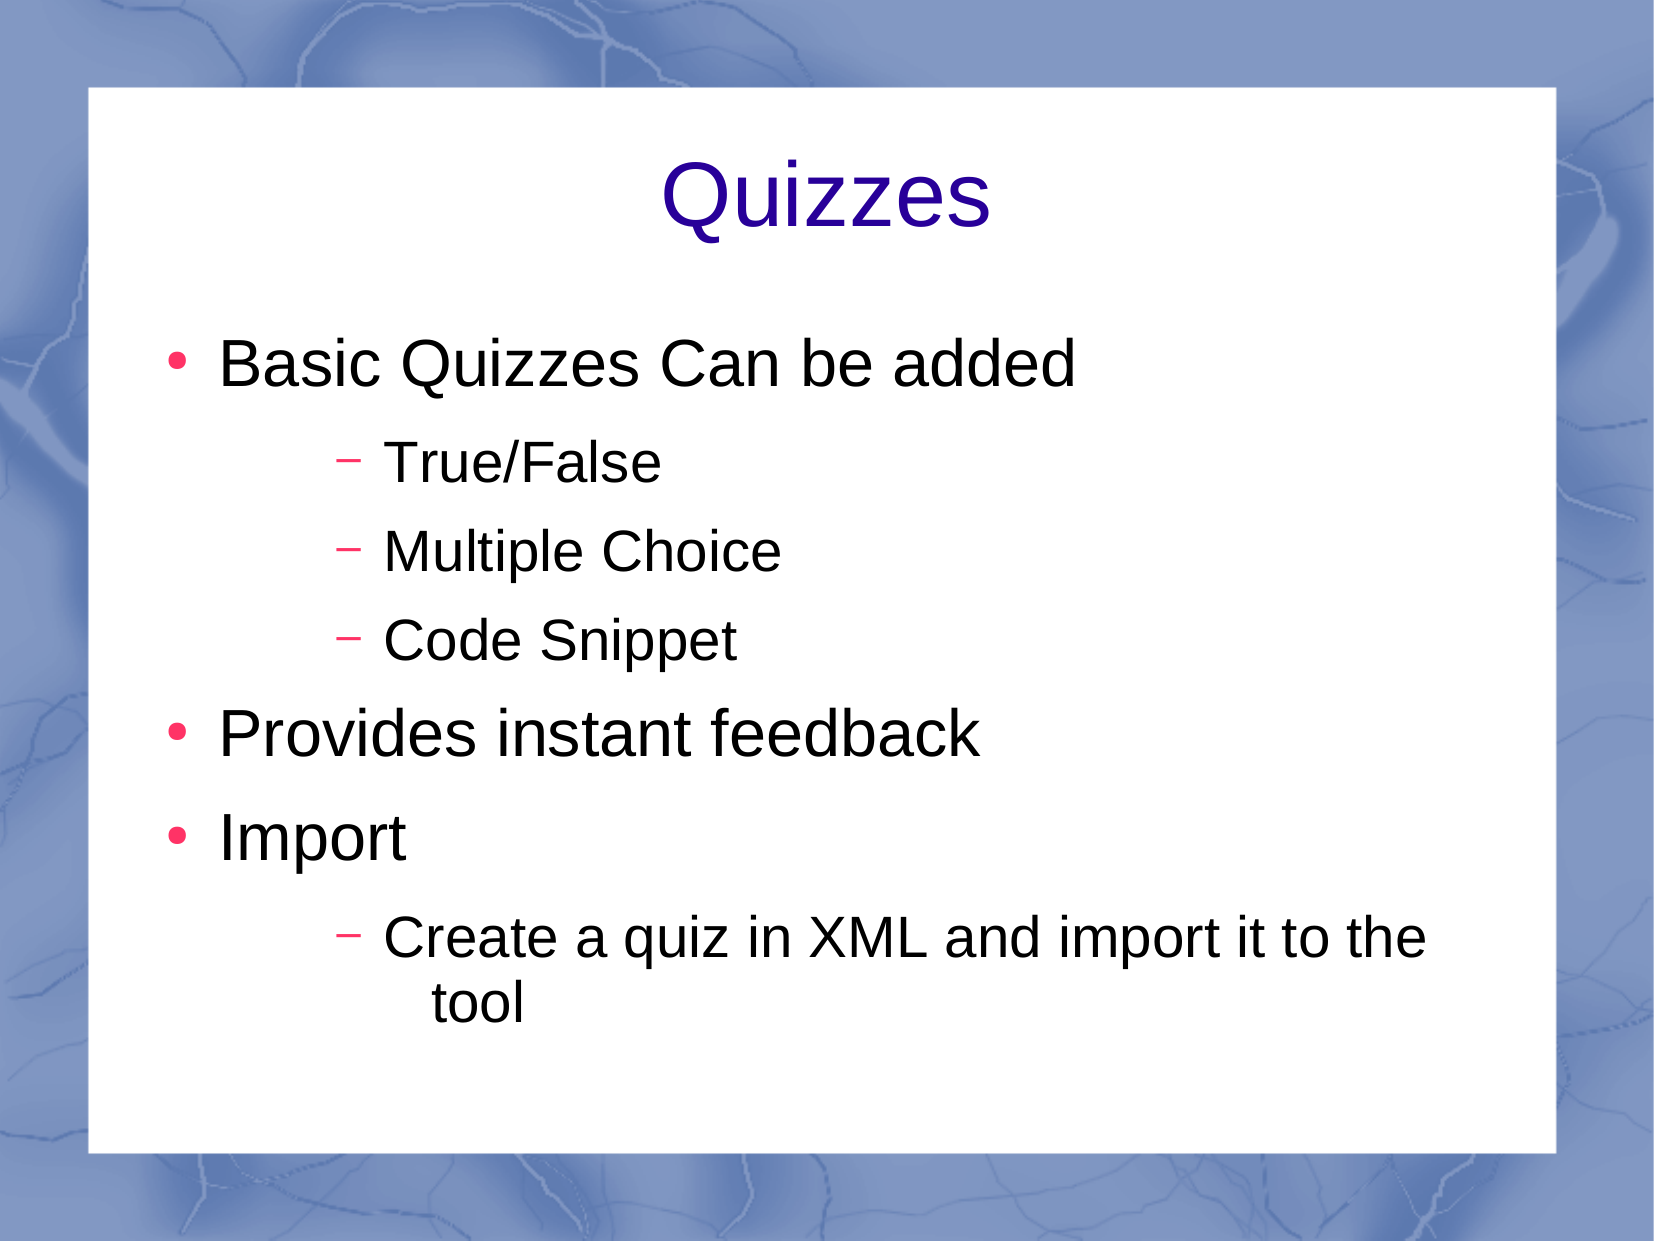

# Quizzes
Basic Quizzes Can be added
True/False
Multiple Choice
Code Snippet
Provides instant feedback
Import
Create a quiz in XML and import it to the tool